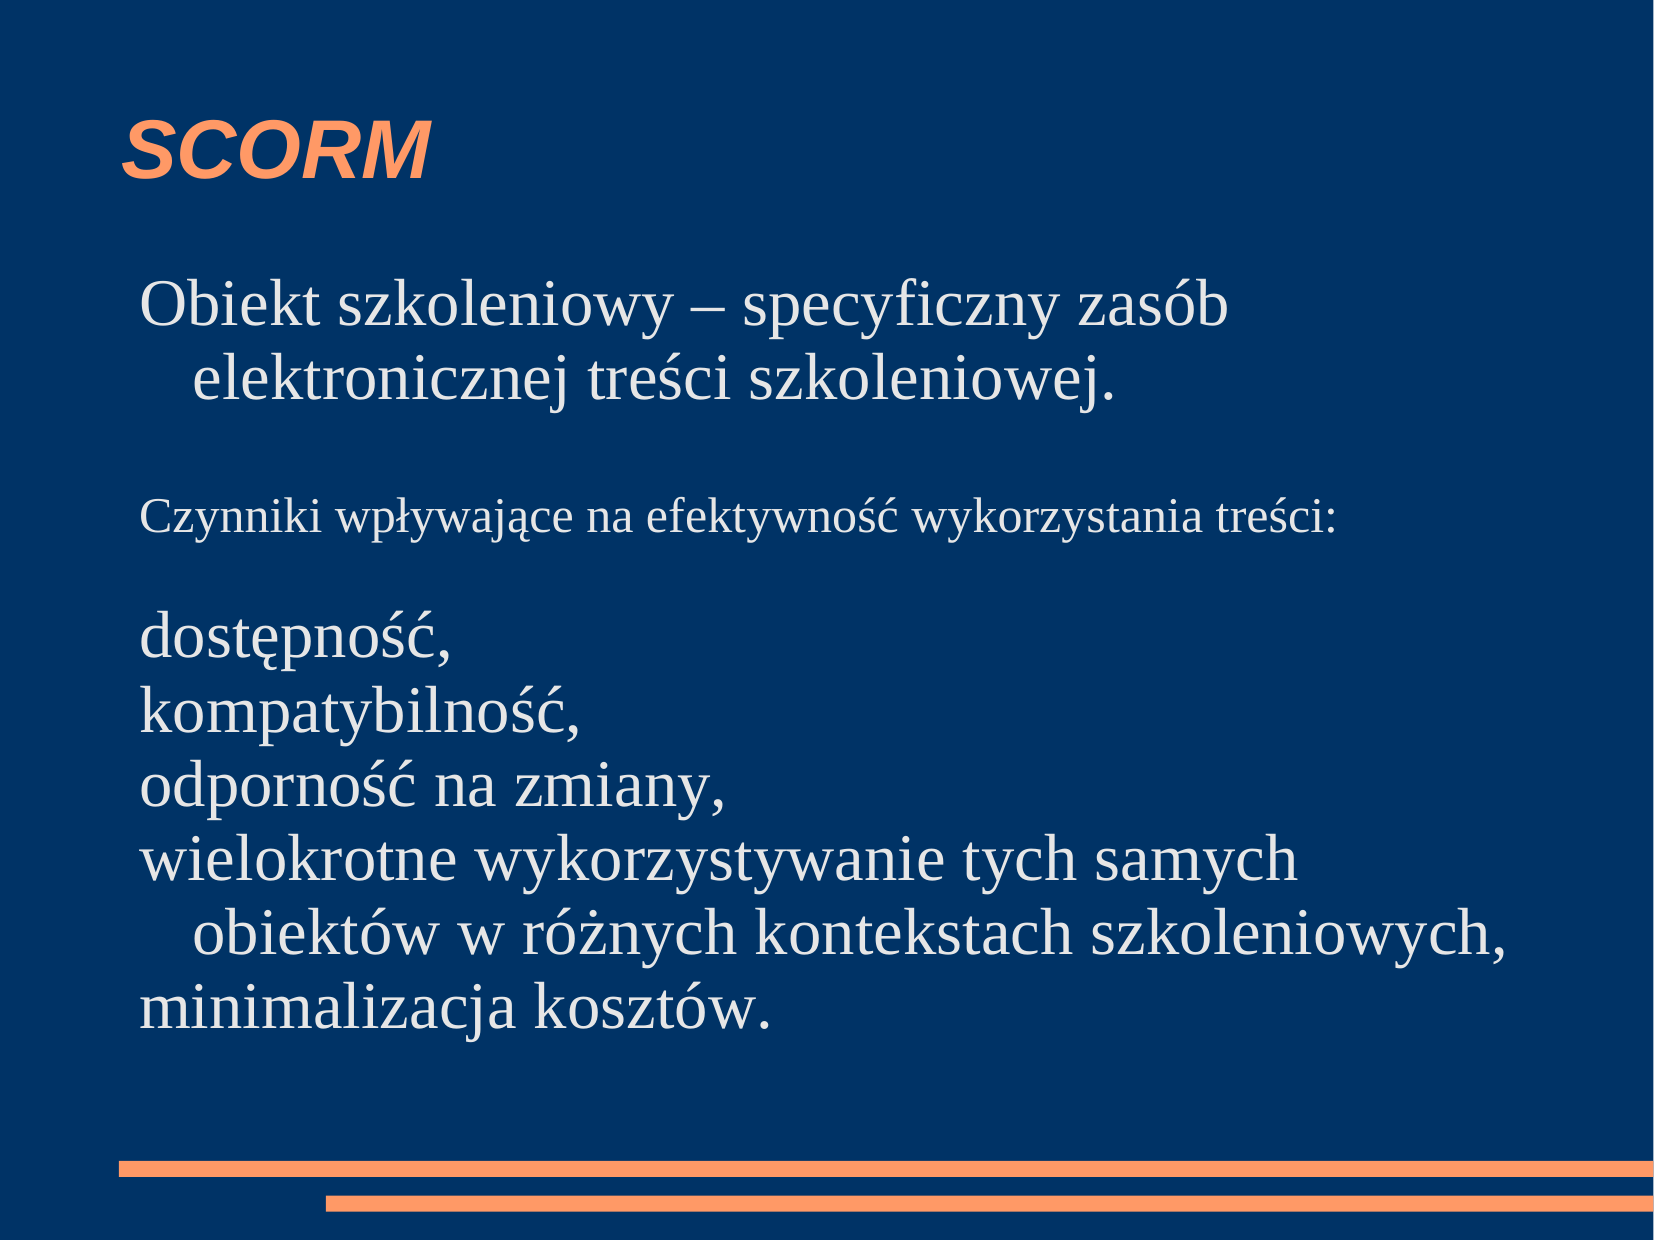

# SCORM
Obiekt szkoleniowy – specyficzny zasób elektronicznej treści szkoleniowej.
Czynniki wpływające na efektywność wykorzystania treści:
dostępność,
kompatybilność,
odporność na zmiany,
wielokrotne wykorzystywanie tych samych obiektów w różnych kontekstach szkoleniowych,
minimalizacja kosztów.